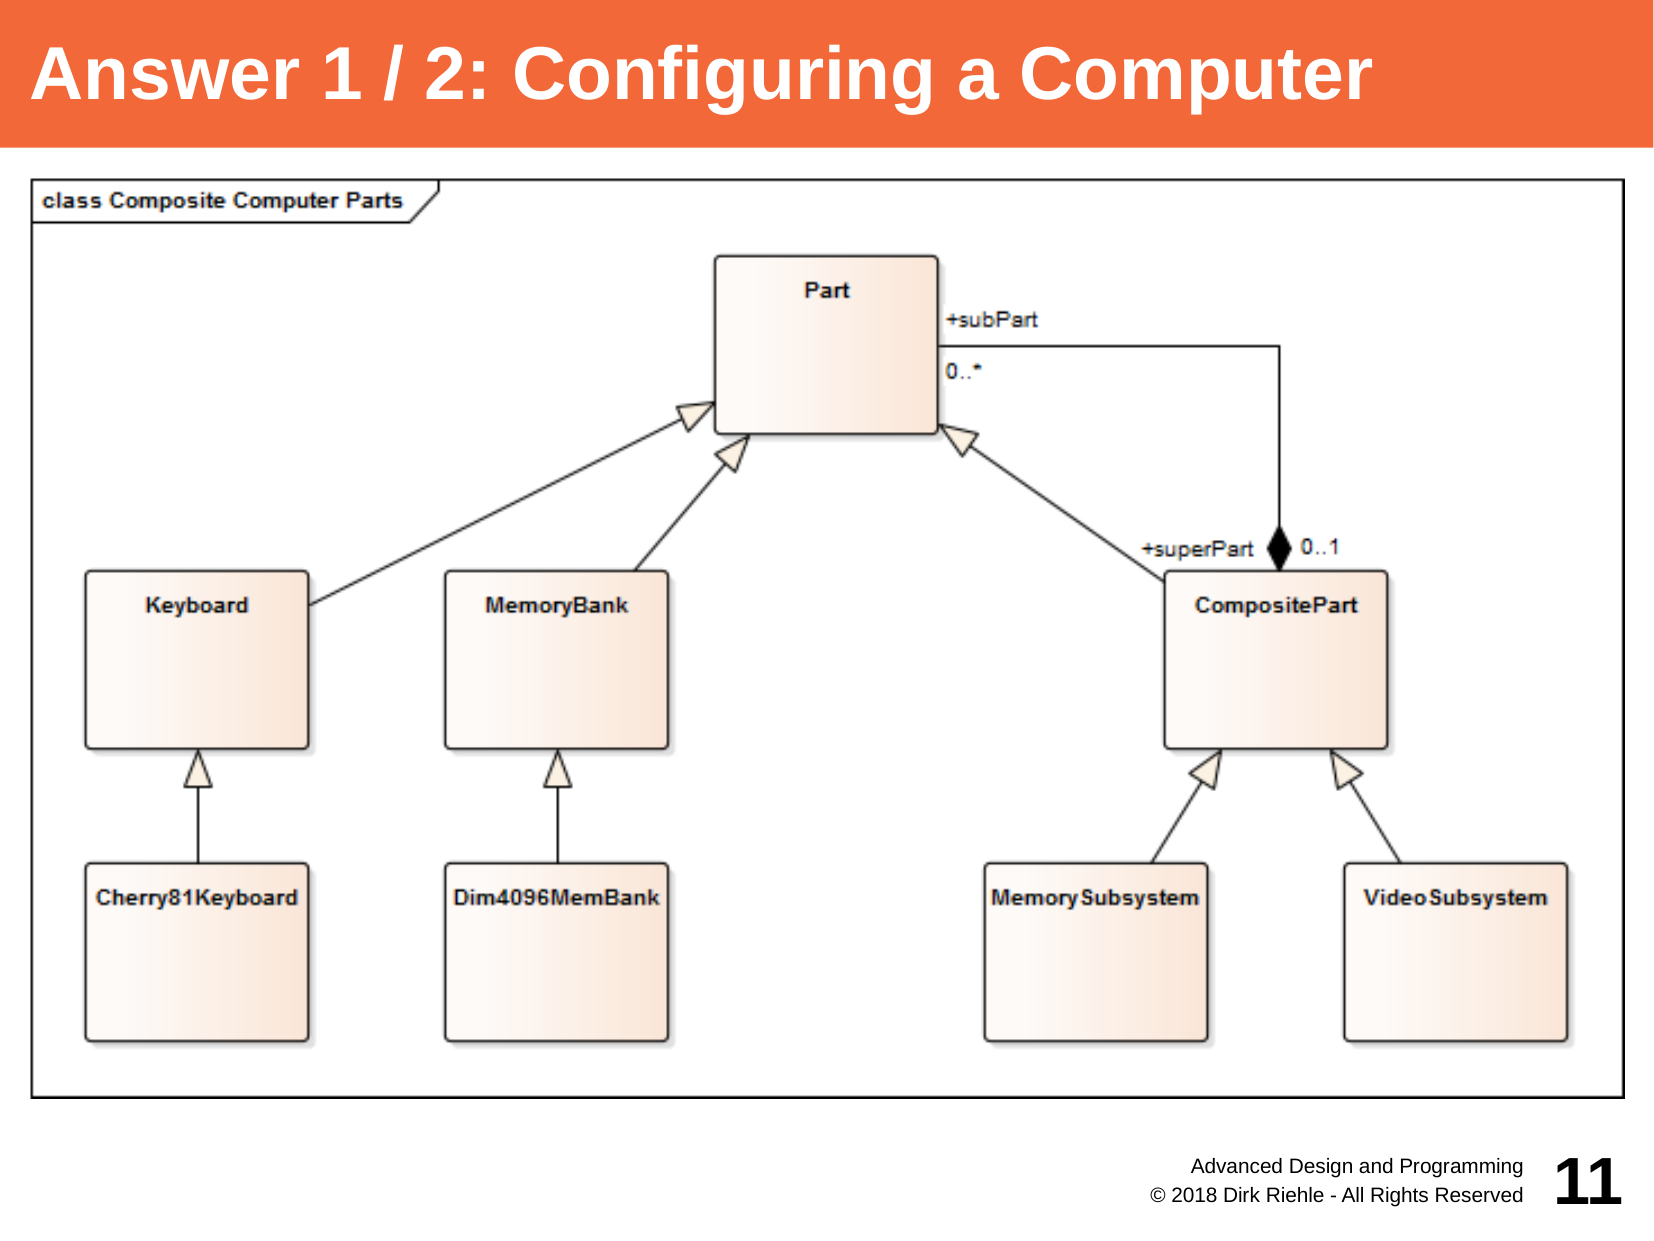

# Answer 1 / 2: Configuring a Computer
Advanced Design and Programming
11
© 2018 Dirk Riehle - All Rights Reserved